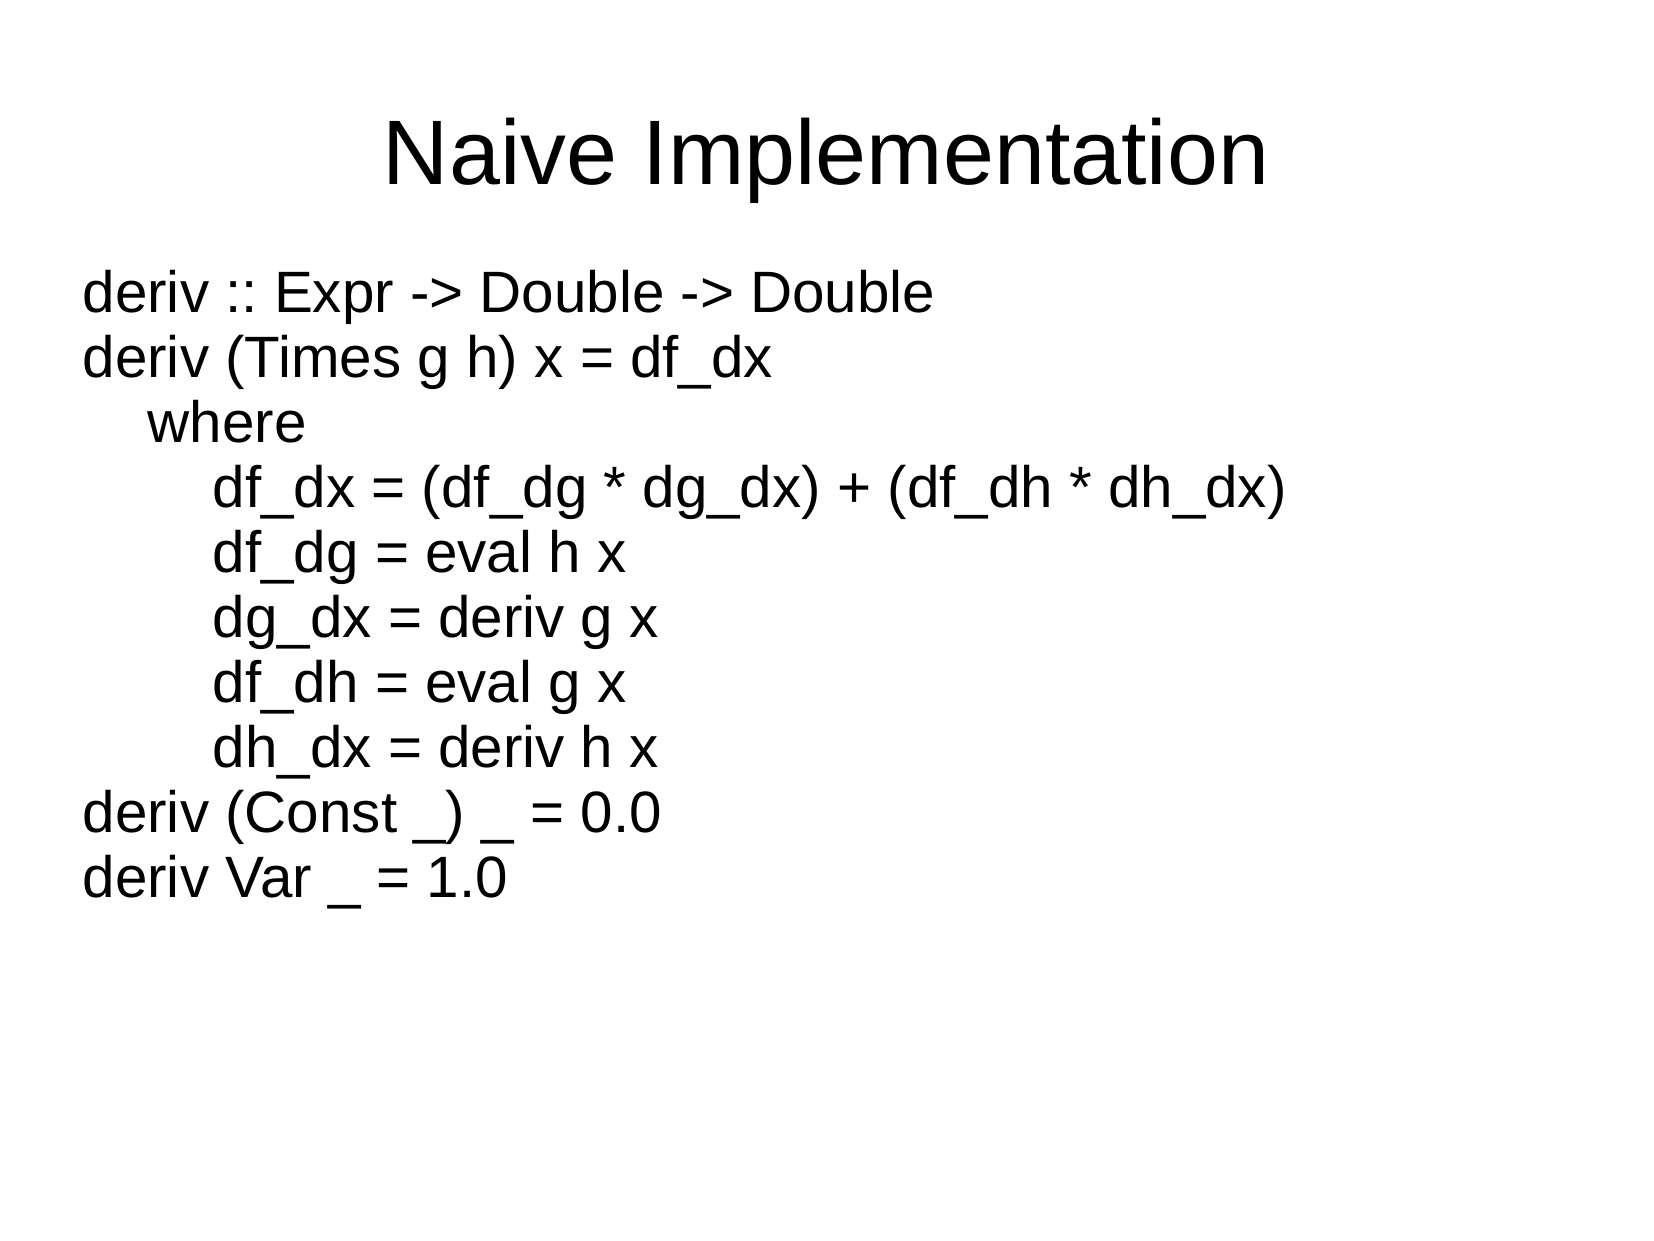

# Naive Implementation
deriv :: Expr -> Double -> Double
deriv (Times g h) x = df_dx
 where
 df_dx = (df_dg * dg_dx) + (df_dh * dh_dx)
 df_dg = eval h x
 dg_dx = deriv g x
 df_dh = eval g x
 dh_dx = deriv h x
deriv (Const _) _ = 0.0
deriv Var _ = 1.0